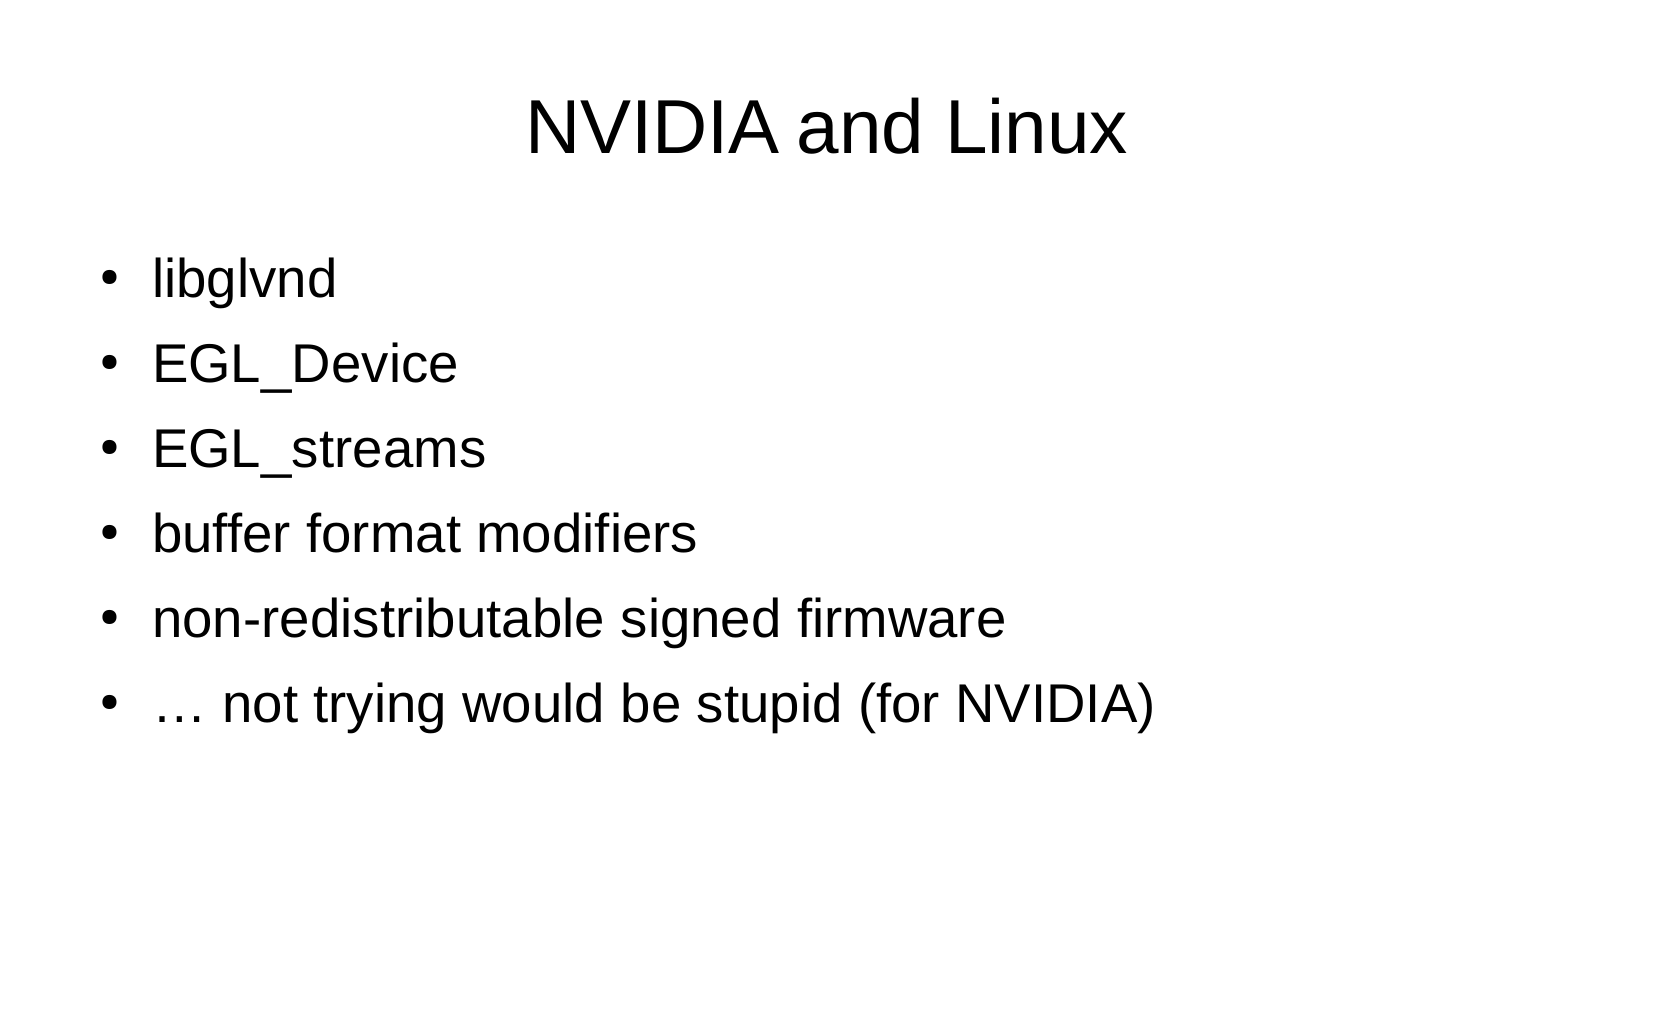

# NVIDIA and Linux
libglvnd
EGL_Device
EGL_streams
buffer format modifiers
non-redistributable signed firmware
… not trying would be stupid (for NVIDIA)